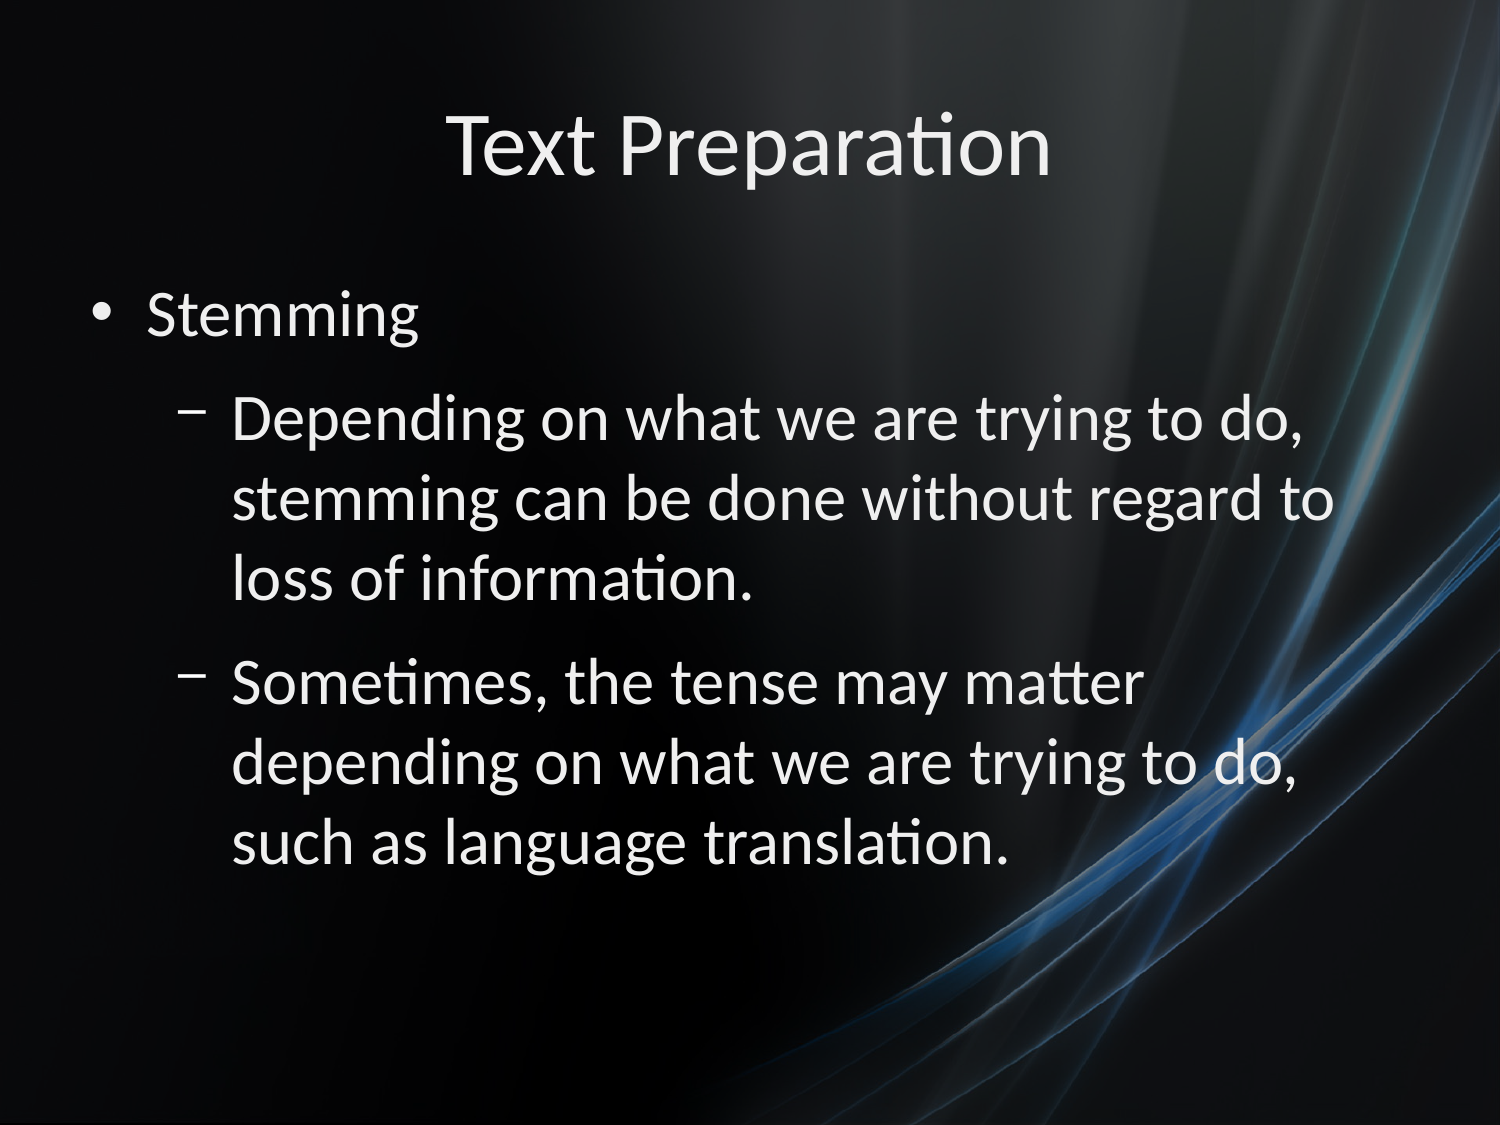

# Text Preparation
Stemming
Depending on what we are trying to do, stemming can be done without regard to loss of information.
Sometimes, the tense may matter depending on what we are trying to do, such as language translation.